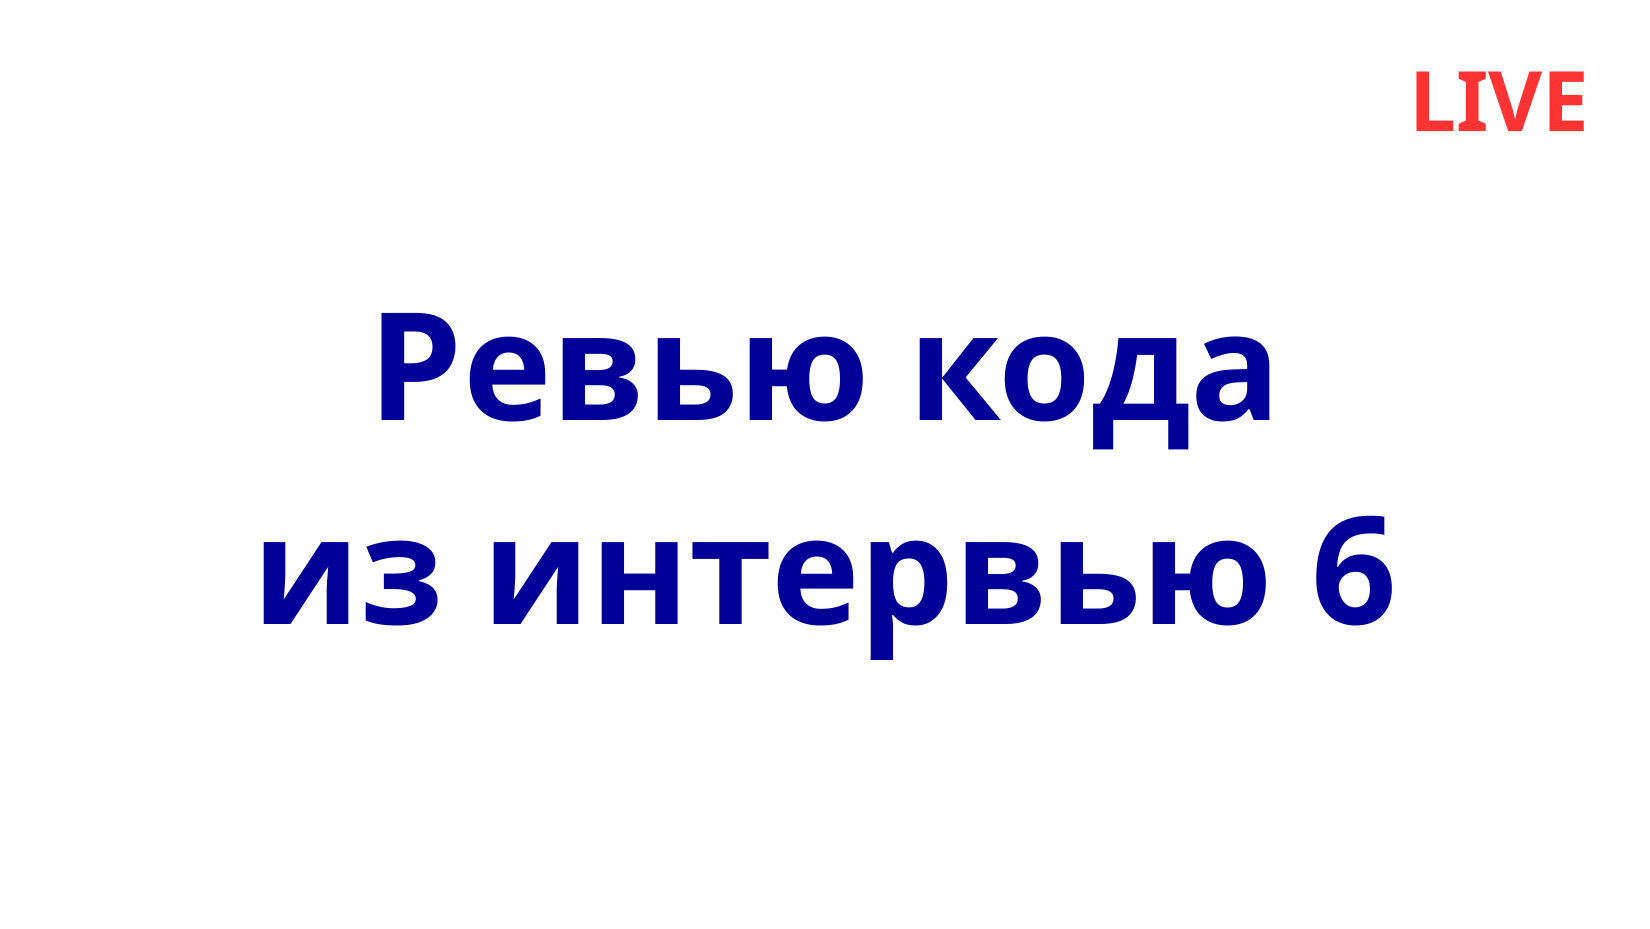

# Ревью кода
из интервью 6
LIVE